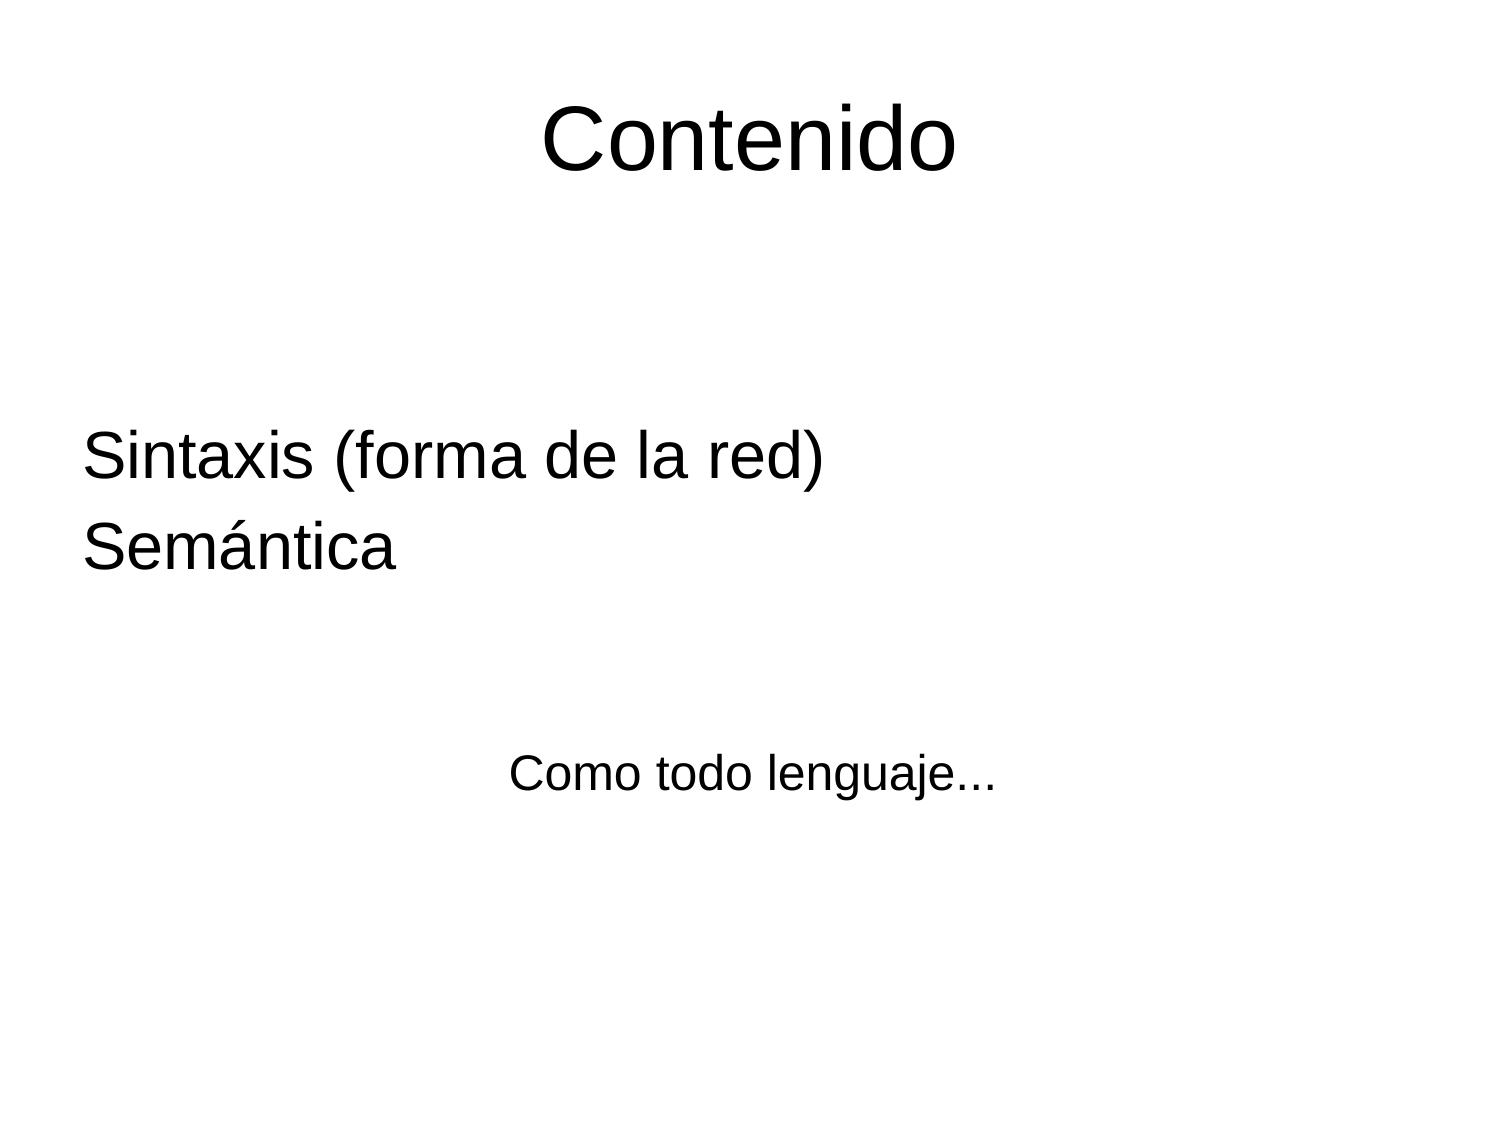

# Contenido
Sintaxis (forma de la red)
Semántica
Como todo lenguaje...